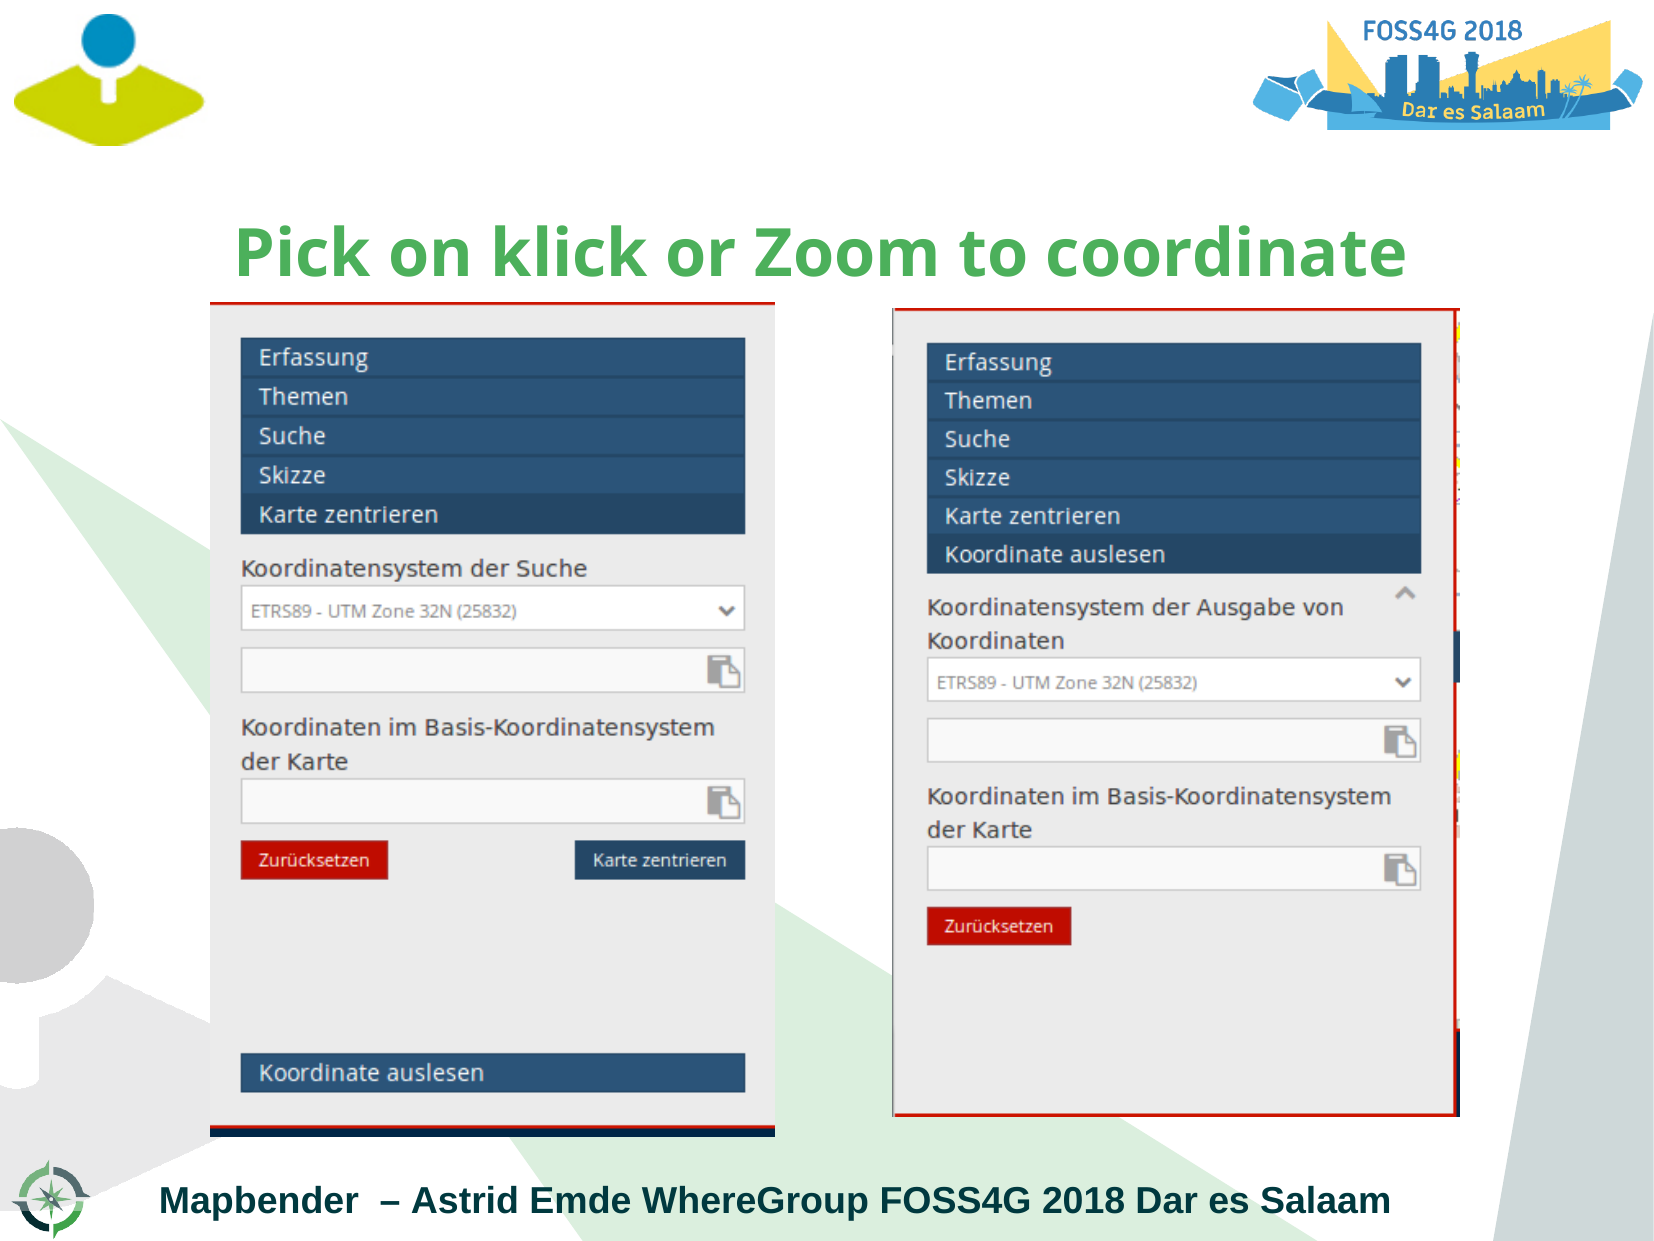

# Pick on klick or Zoom to coordinate